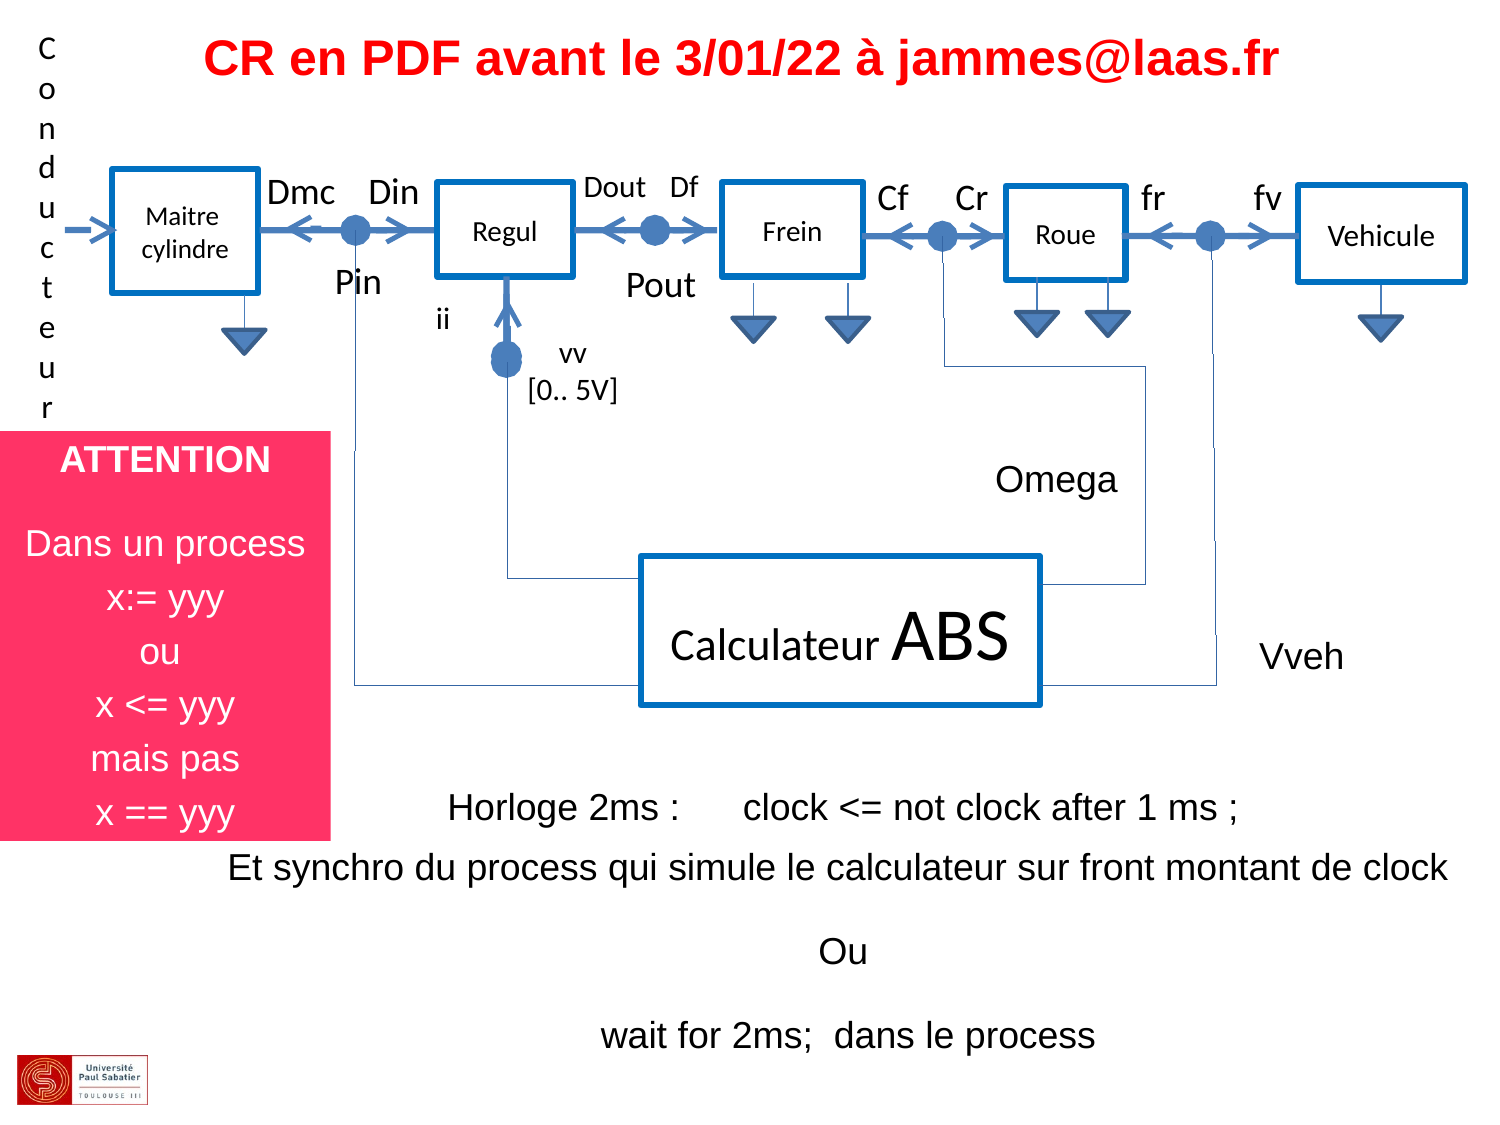

Conducteur
CR en PDF avant le 3/01/22 à jammes@laas.fr
Dmc
Din
Dout
Df
fr
fv
Cf
Cr
Maitre
cylindre
Regul
Frein
Vehicule
Roue
Pin
Pout
ii
vv
[0.. 5V]
ATTENTION
Dans un process
x:= yyy
ou
x <= yyy
mais pas
x == yyy
Omega
Calculateur ABS
Vveh
Horloge 2ms : clock <= not clock after 1 ms ;
Et synchro du process qui simule le calculateur sur front montant de clock
Ou
wait for 2ms; dans le process